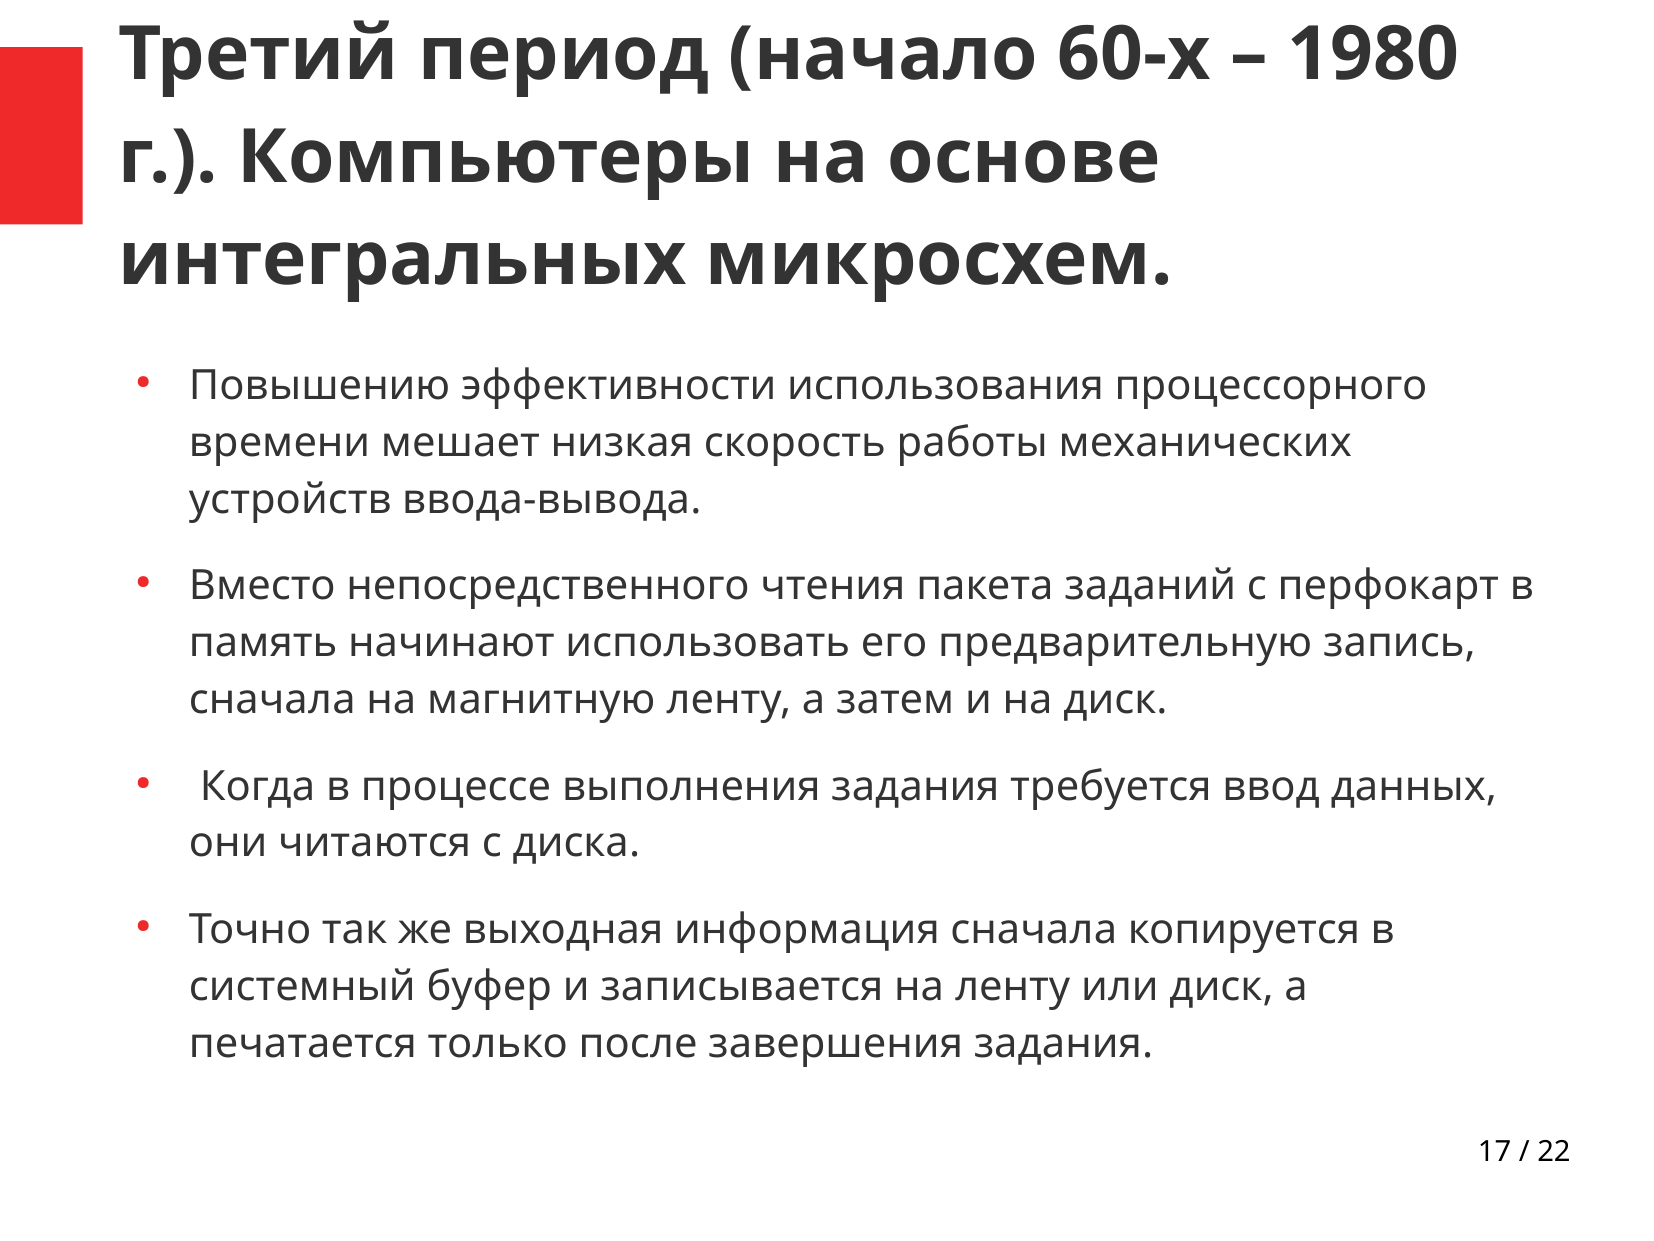

# Третий период (начало 60-х – 1980 г.). Компьютеры на основе интегральных микросхем.
Повышению эффективности использования процессорного времени мешает низкая скорость работы механических устройств ввода-вывода.
Вместо непосредственного чтения пакета заданий с перфокарт в память начинают использовать его предварительную запись, сначала на магнитную ленту, а затем и на диск.
 Когда в процессе выполнения задания требуется ввод данных, они читаются с диска.
Точно так же выходная информация сначала копируется в системный буфер и записывается на ленту или диск, а печатается только после завершения задания.
17